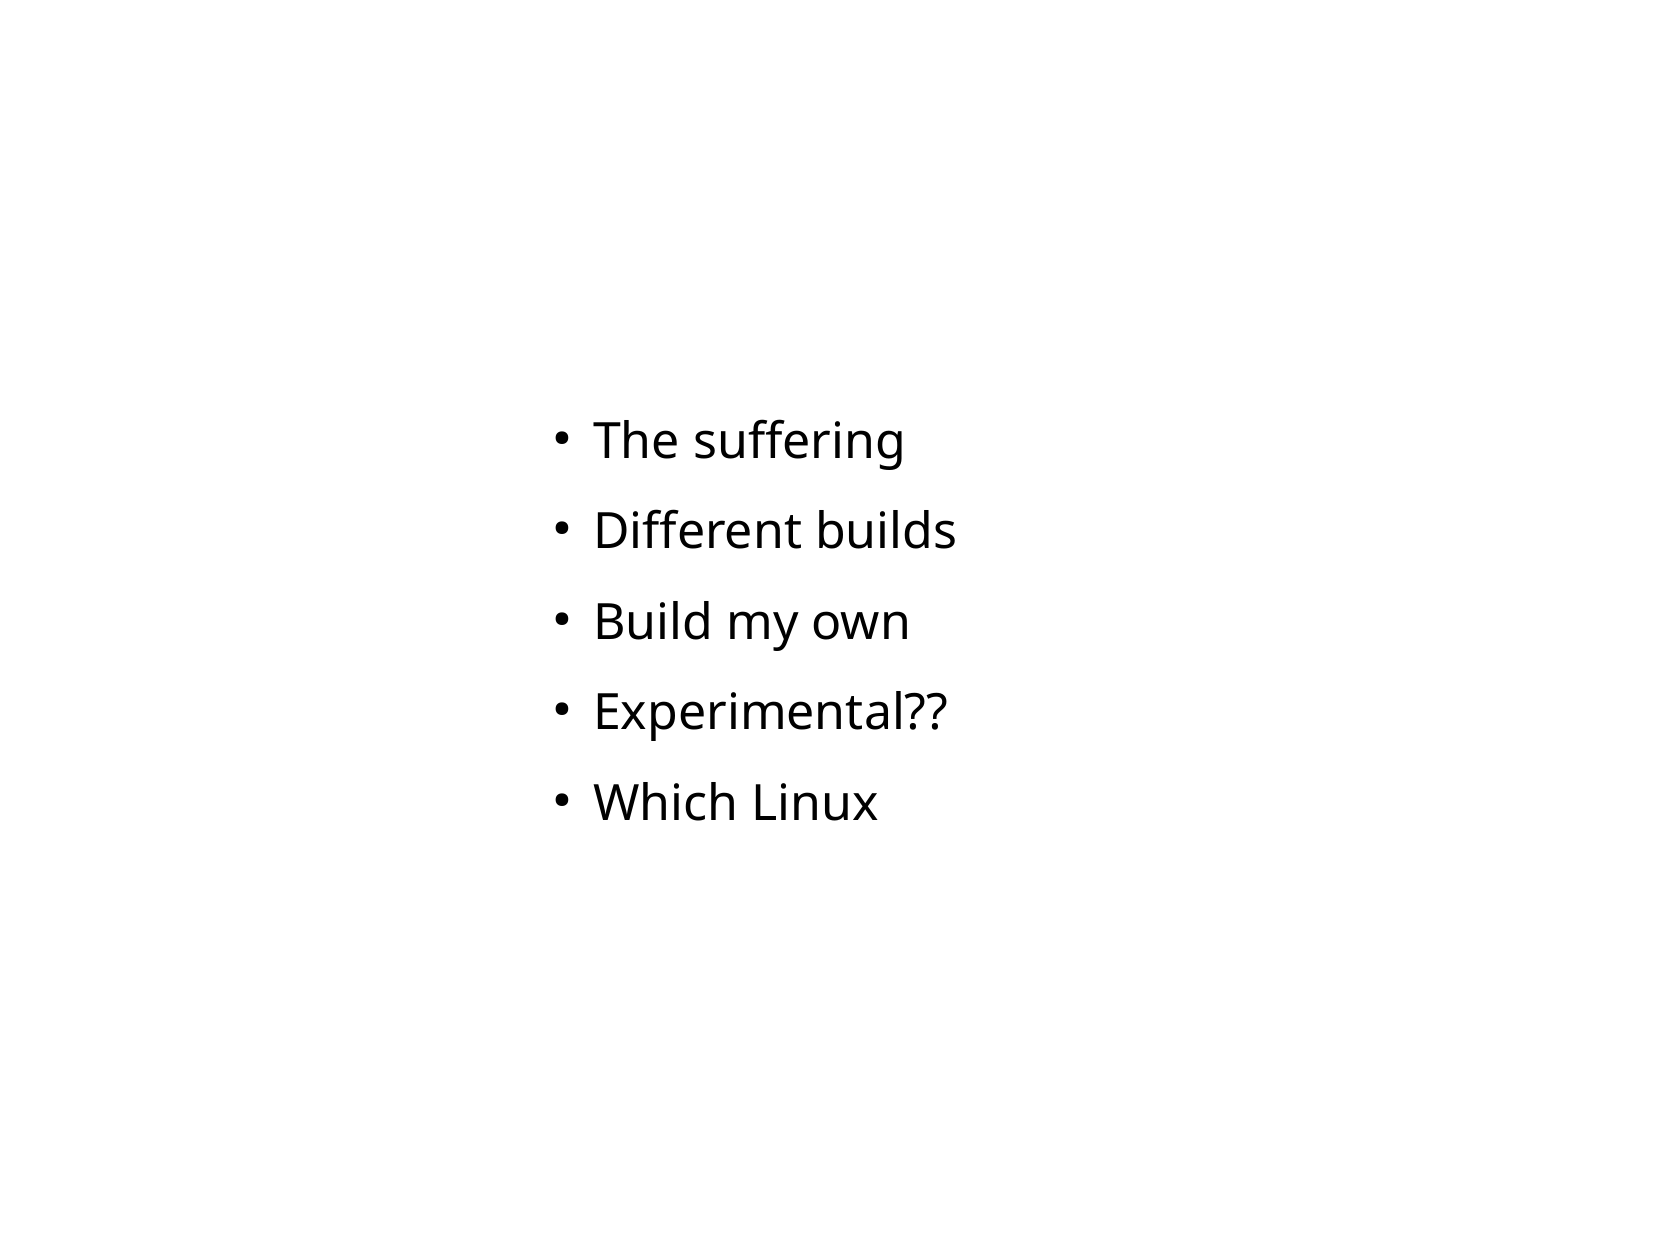

#
The suffering
Different builds
Build my own
Experimental??
Which Linux